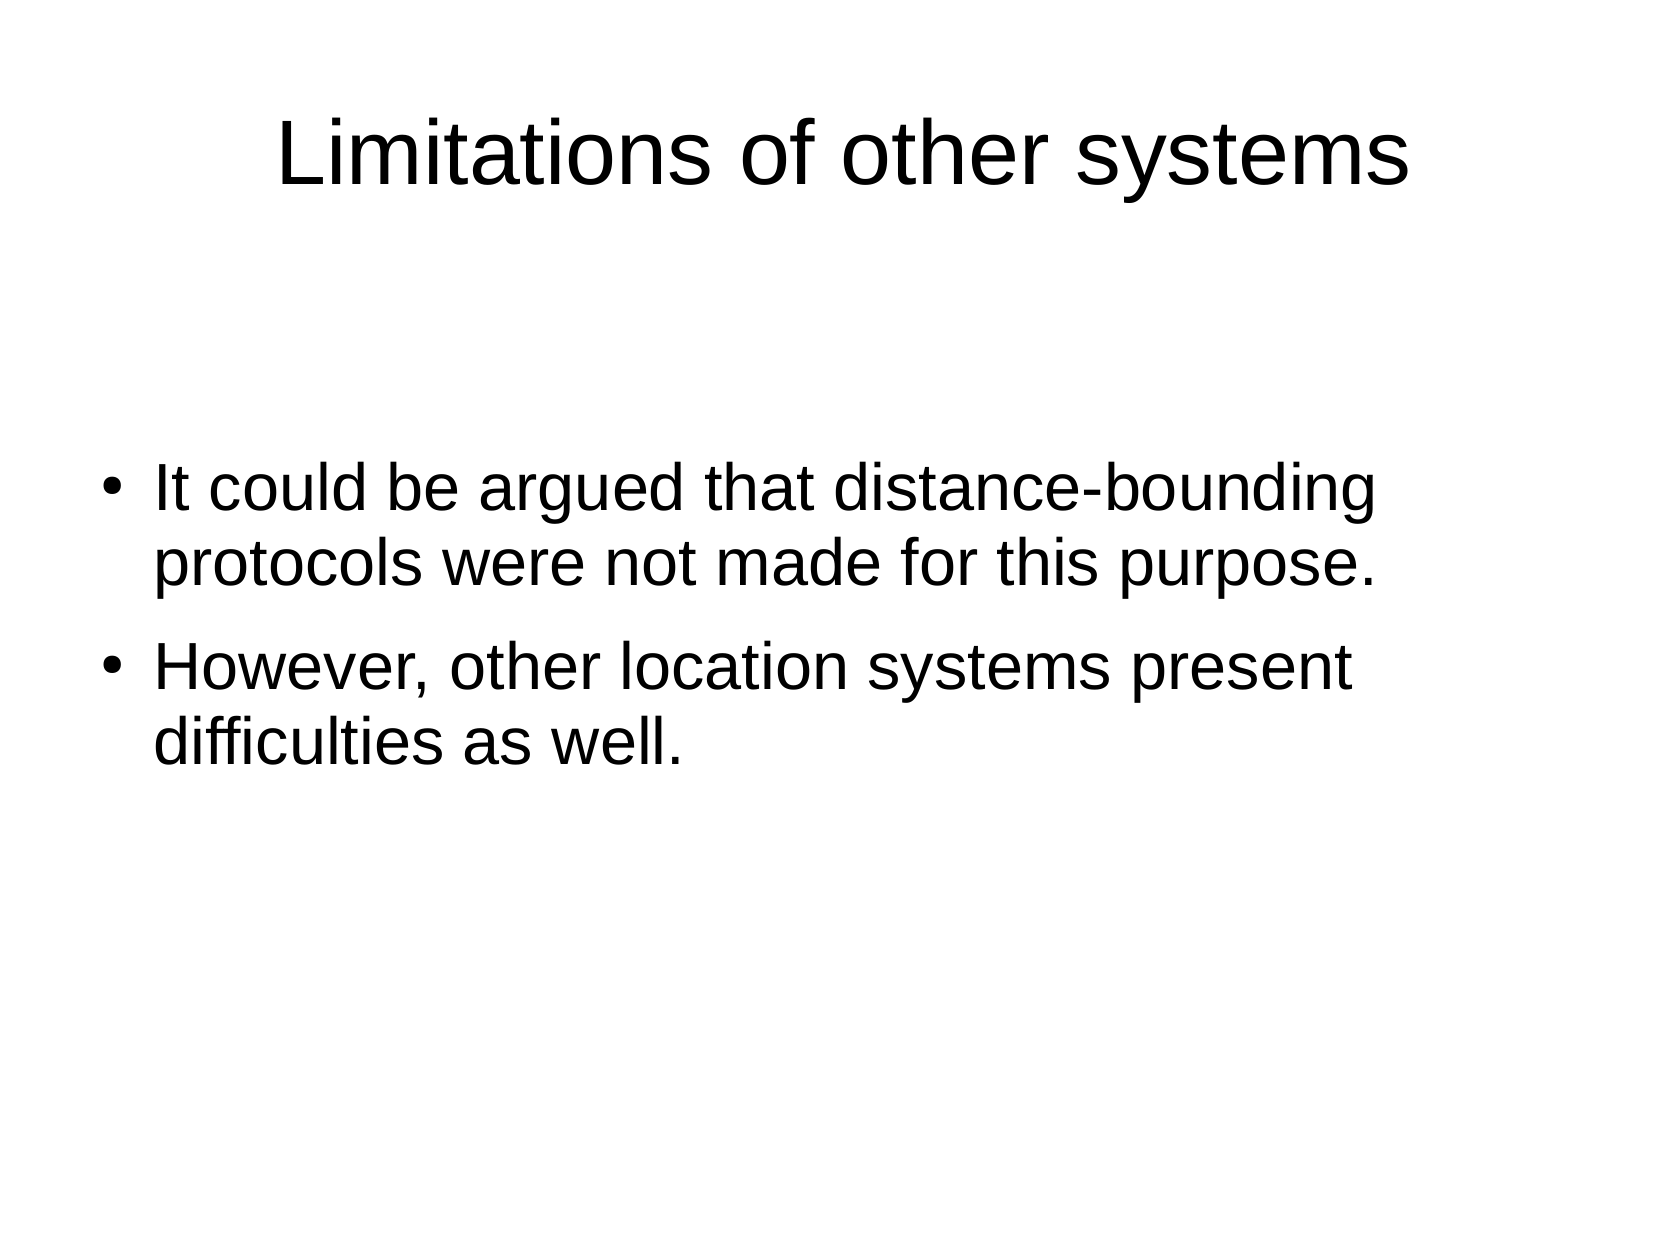

# Limitations of other systems
It could be argued that distance-bounding protocols were not made for this purpose.
However, other location systems present difficulties as well.